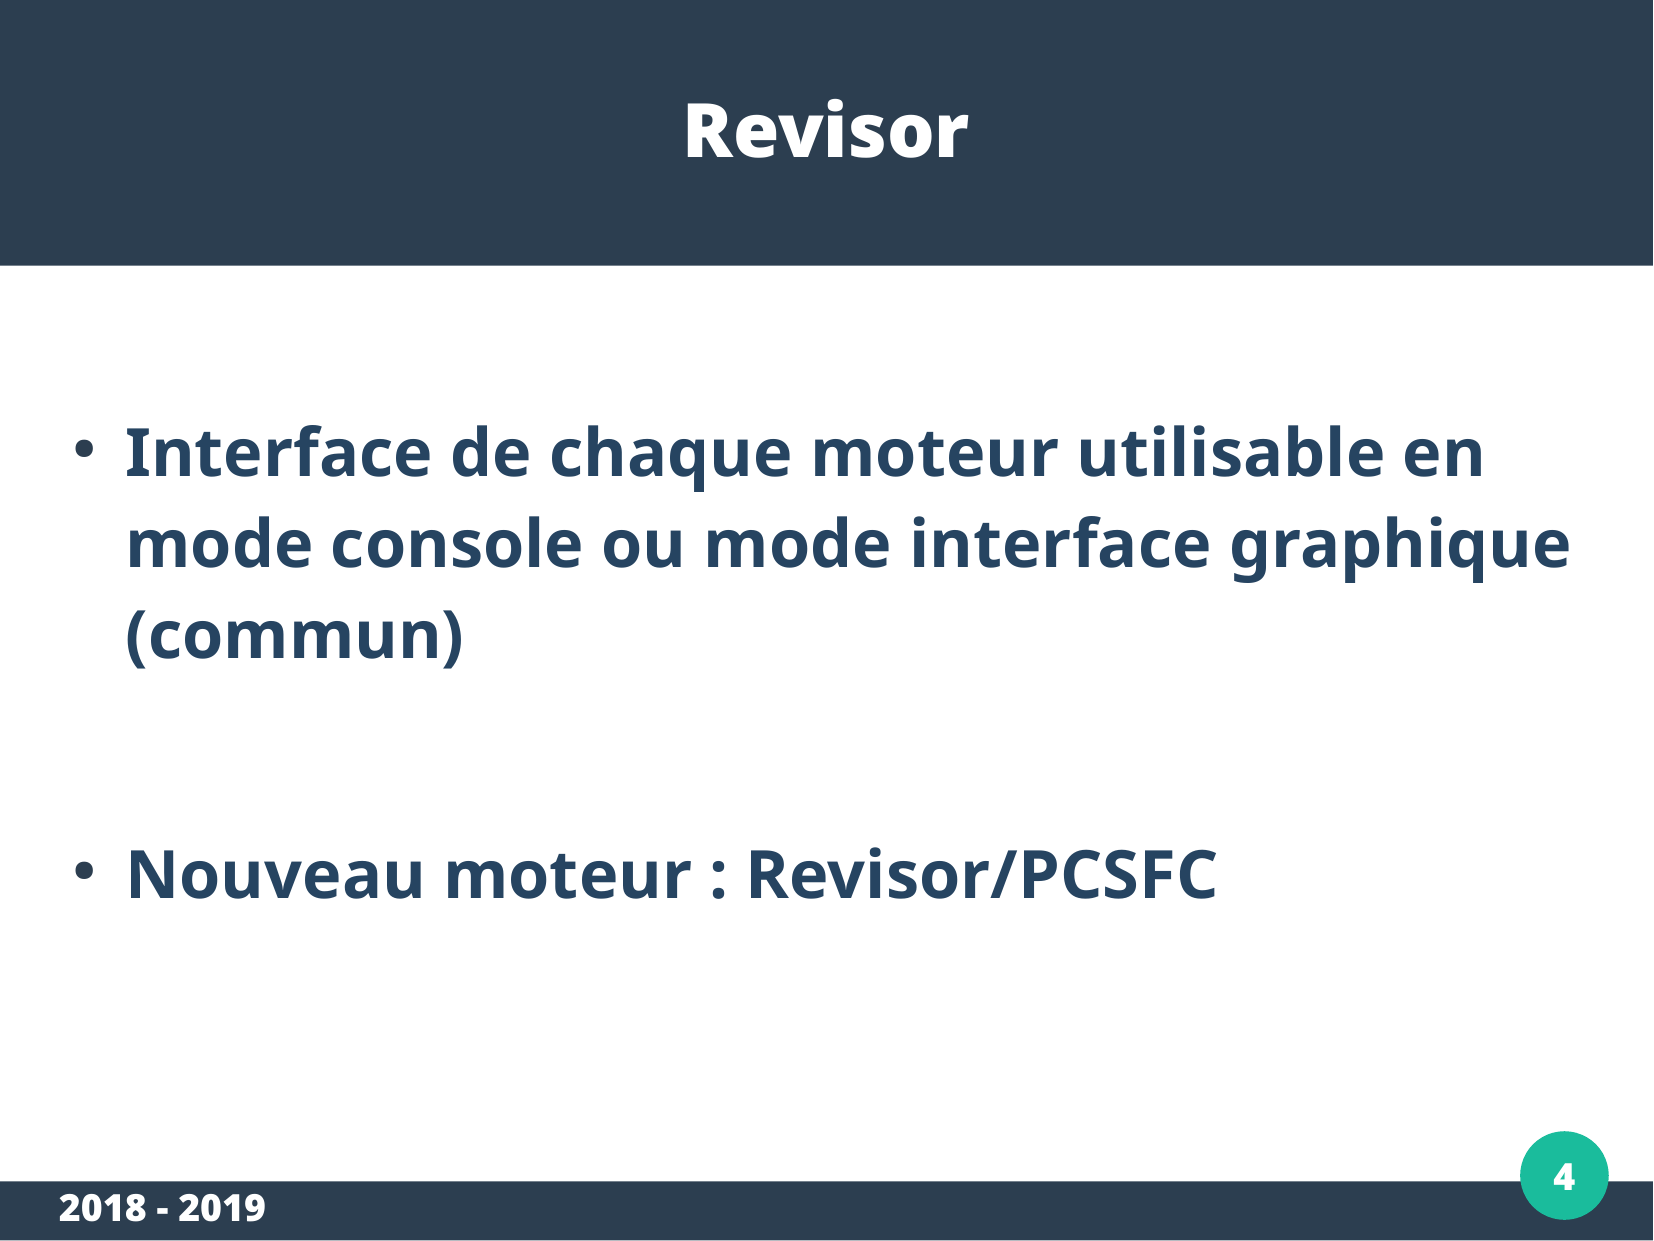

# Revisor
Interface de chaque moteur utilisable en mode console ou mode interface graphique (commun)
Nouveau moteur : Revisor/PCSFC
4
2018 - 2019